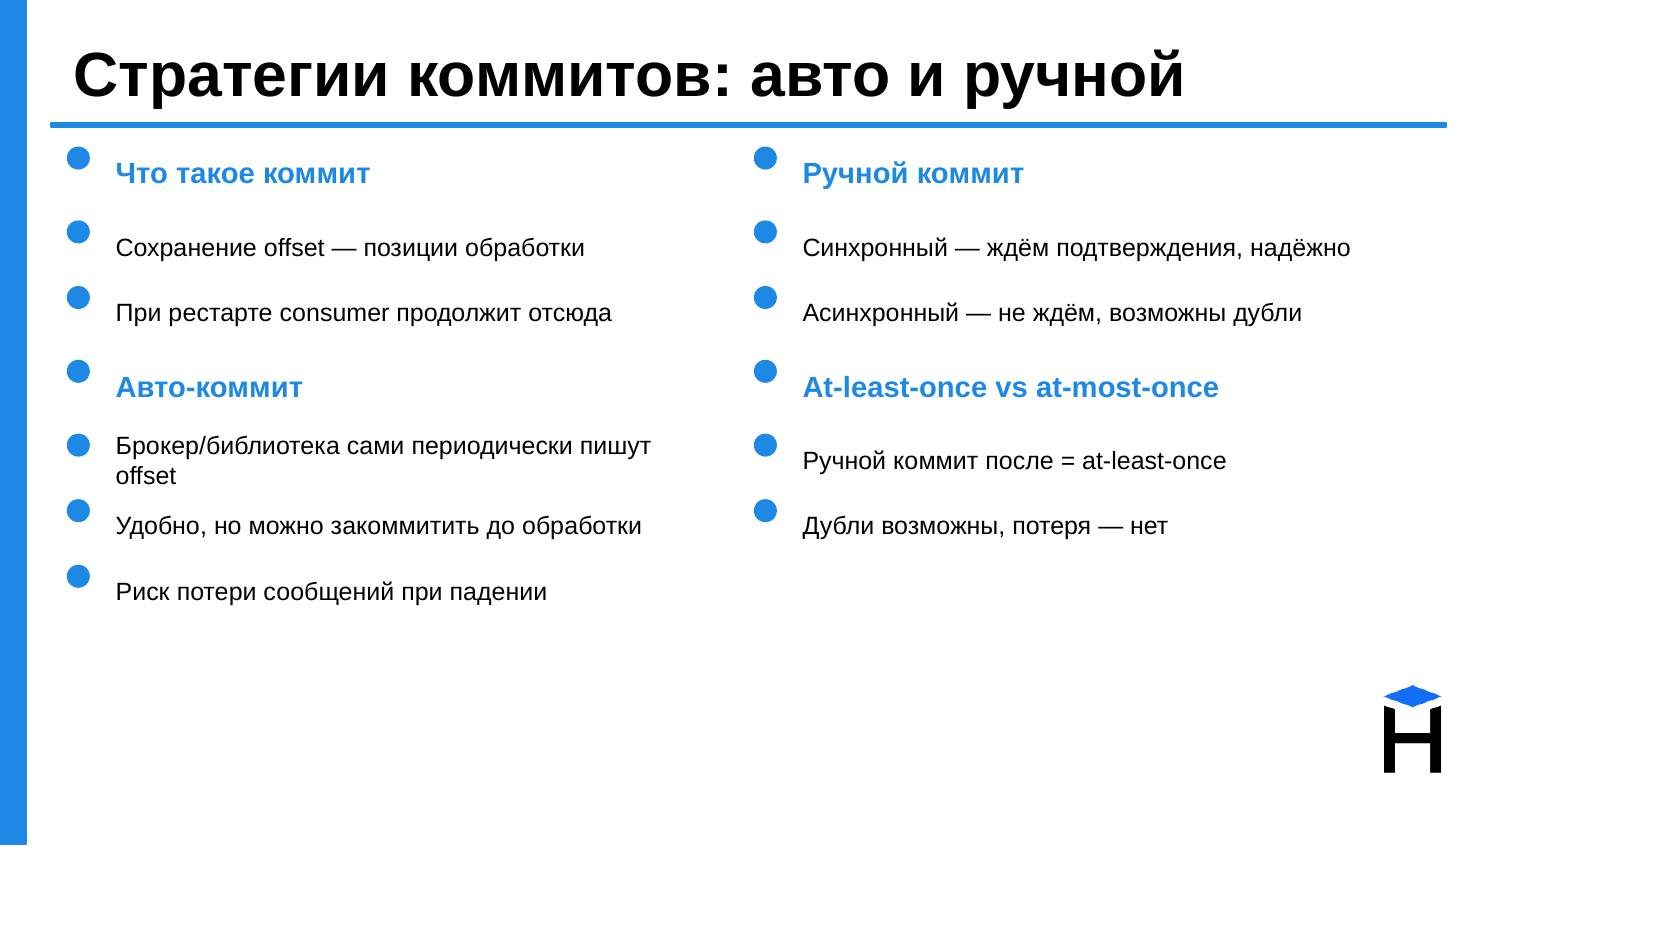

Стратегии коммитов: авто и ручной
Что такое коммит
Ручной коммит
Сохранение offset — позиции обработки
Синхронный — ждём подтверждения, надёжно
При рестарте consumer продолжит отсюда
Асинхронный — не ждём, возможны дубли
Авто-коммит
At-least-once vs at-most-once
Брокер/библиотека сами периодически пишут offset
Ручной коммит после = at-least-once
Удобно, но можно закоммитить до обработки
Дубли возможны, потеря — нет
Риск потери сообщений при падении